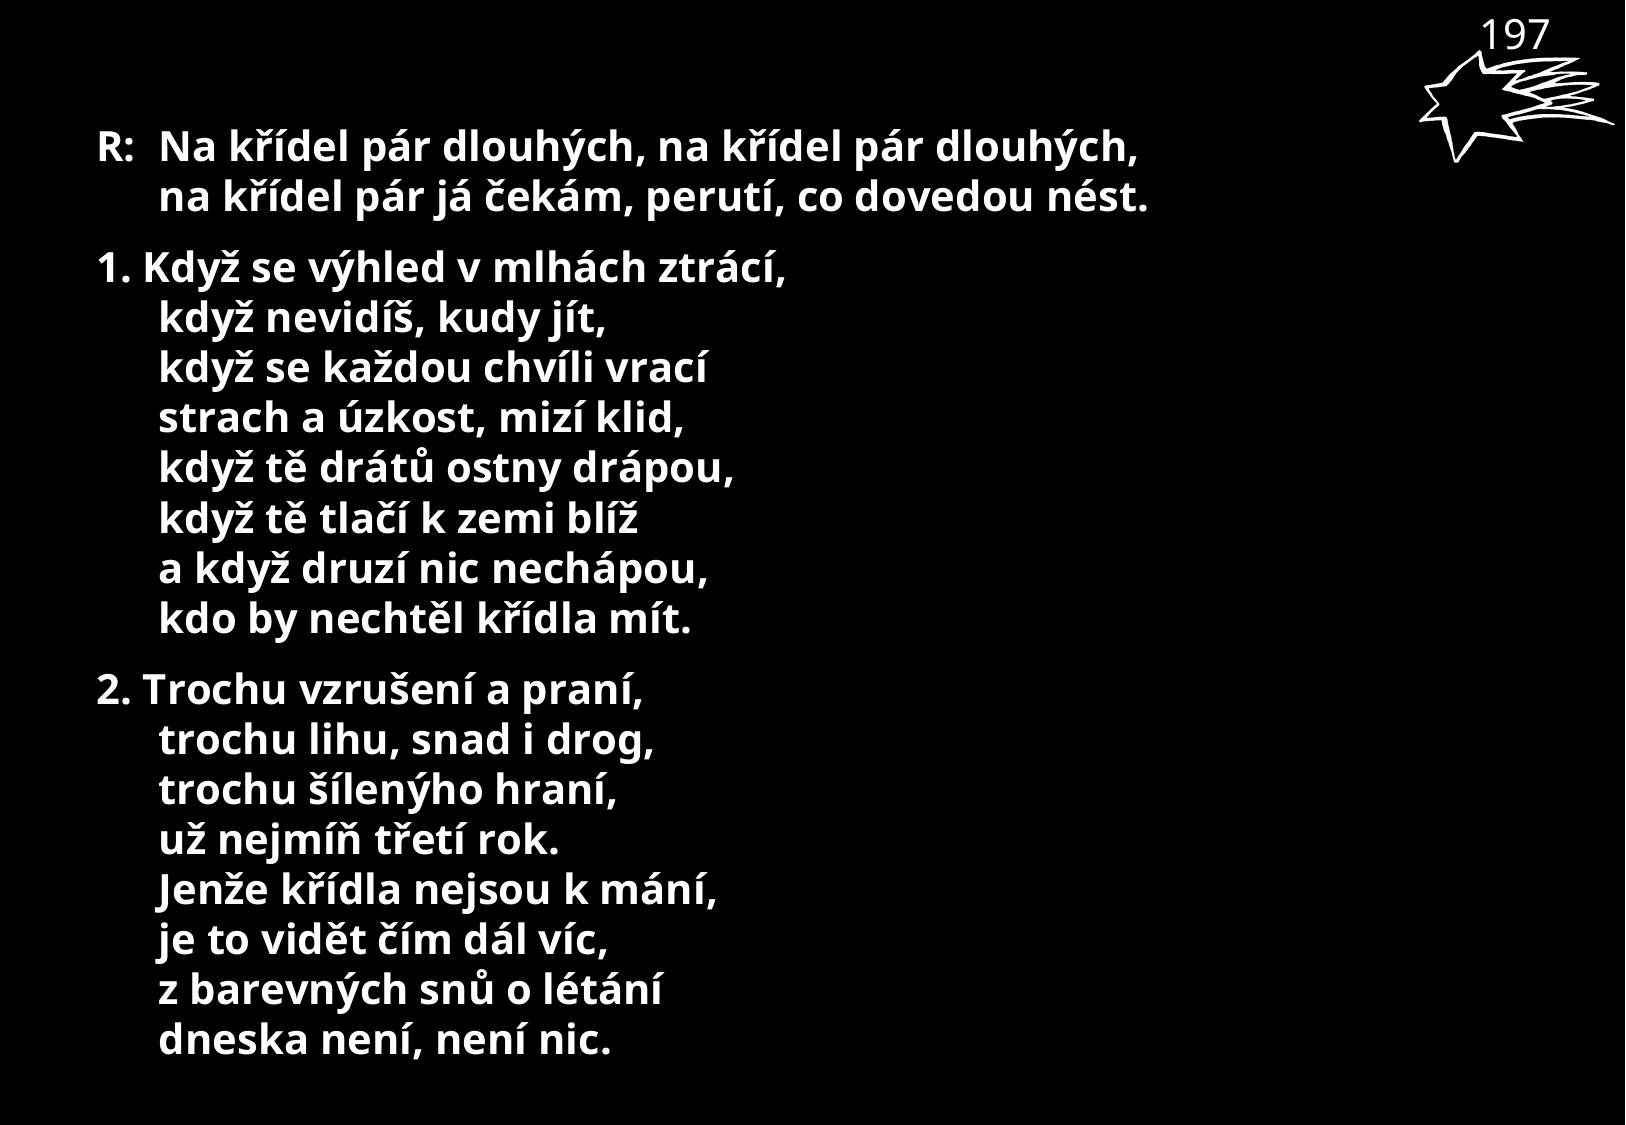

197
# R: 	Na křídel pár dlouhých, na křídel pár dlouhých, na křídel pár já čekám, perutí, co dovedou nést.
1. Když se výhled v mlhách ztrácí,
když nevidíš, kudy jít,
když se každou chvíli vrací
strach a úzkost, mizí klid,
když tě drátů ostny drápou,
když tě tlačí k zemi blíž
a když druzí nic nechápou,
kdo by nechtěl křídla mít.
2. Trochu vzrušení a praní,
trochu lihu, snad i drog,
trochu šílenýho hraní,
už nejmíň třetí rok.
Jenže křídla nejsou k mání,
je to vidět čím dál víc,
z barevných snů o létání
dneska není, není nic.